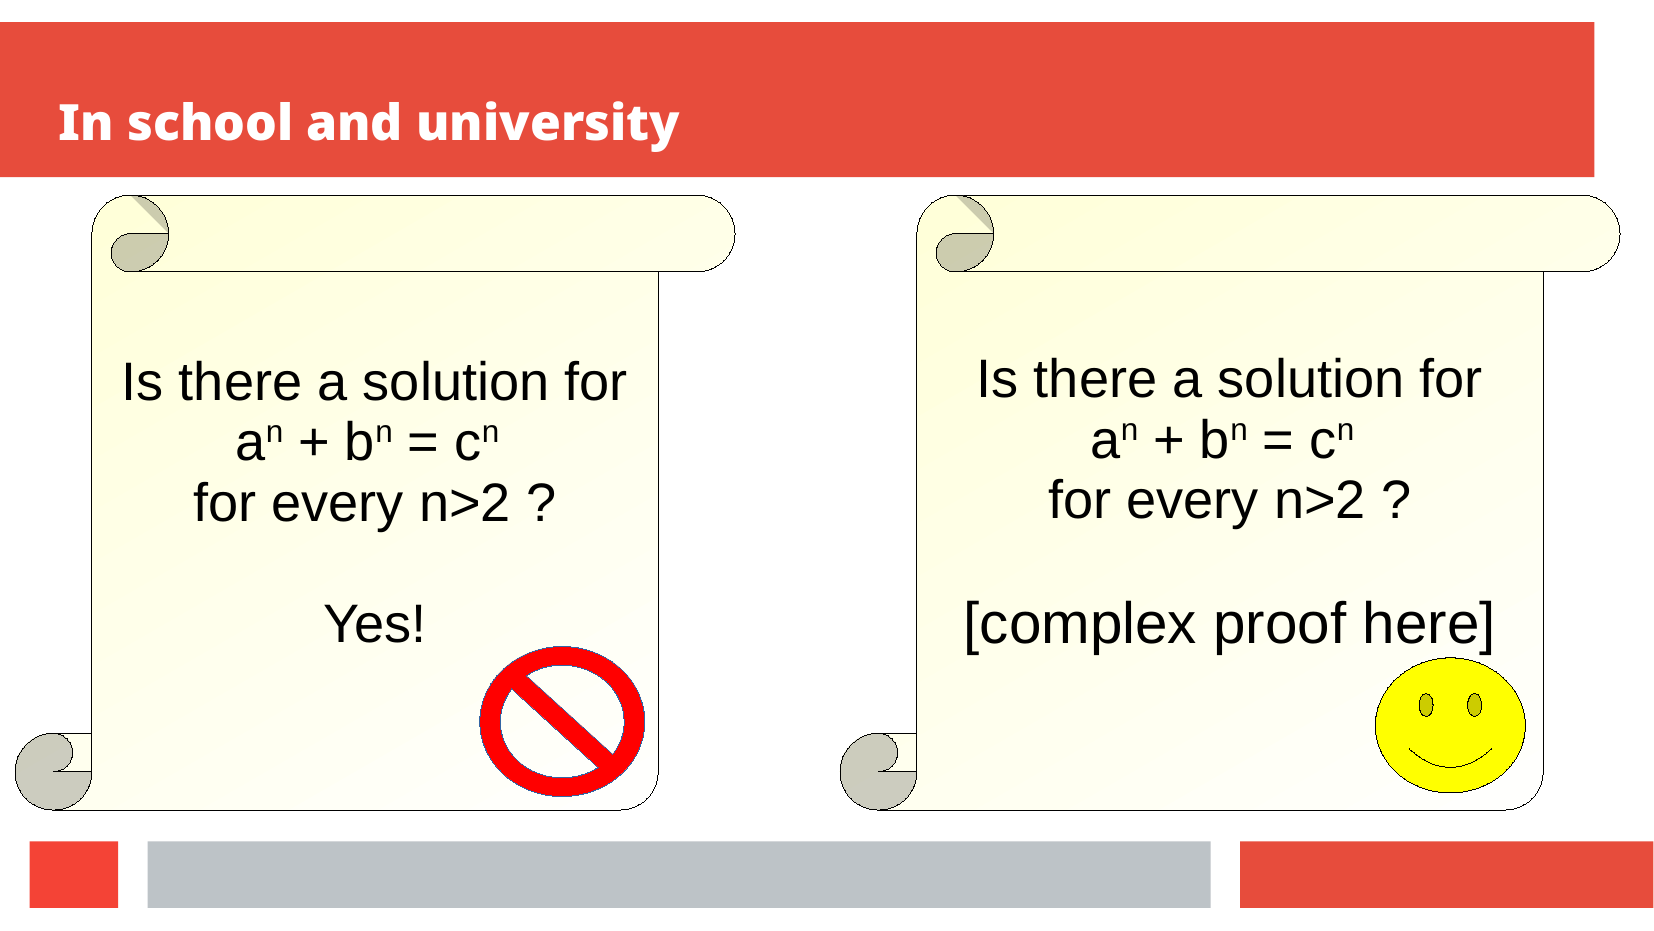

# In school and university
Is there a solution for
an + bn = cn
for every n>2 ?
Yes!
Is there a solution for
an + bn = cn
for every n>2 ?
[complex proof here]